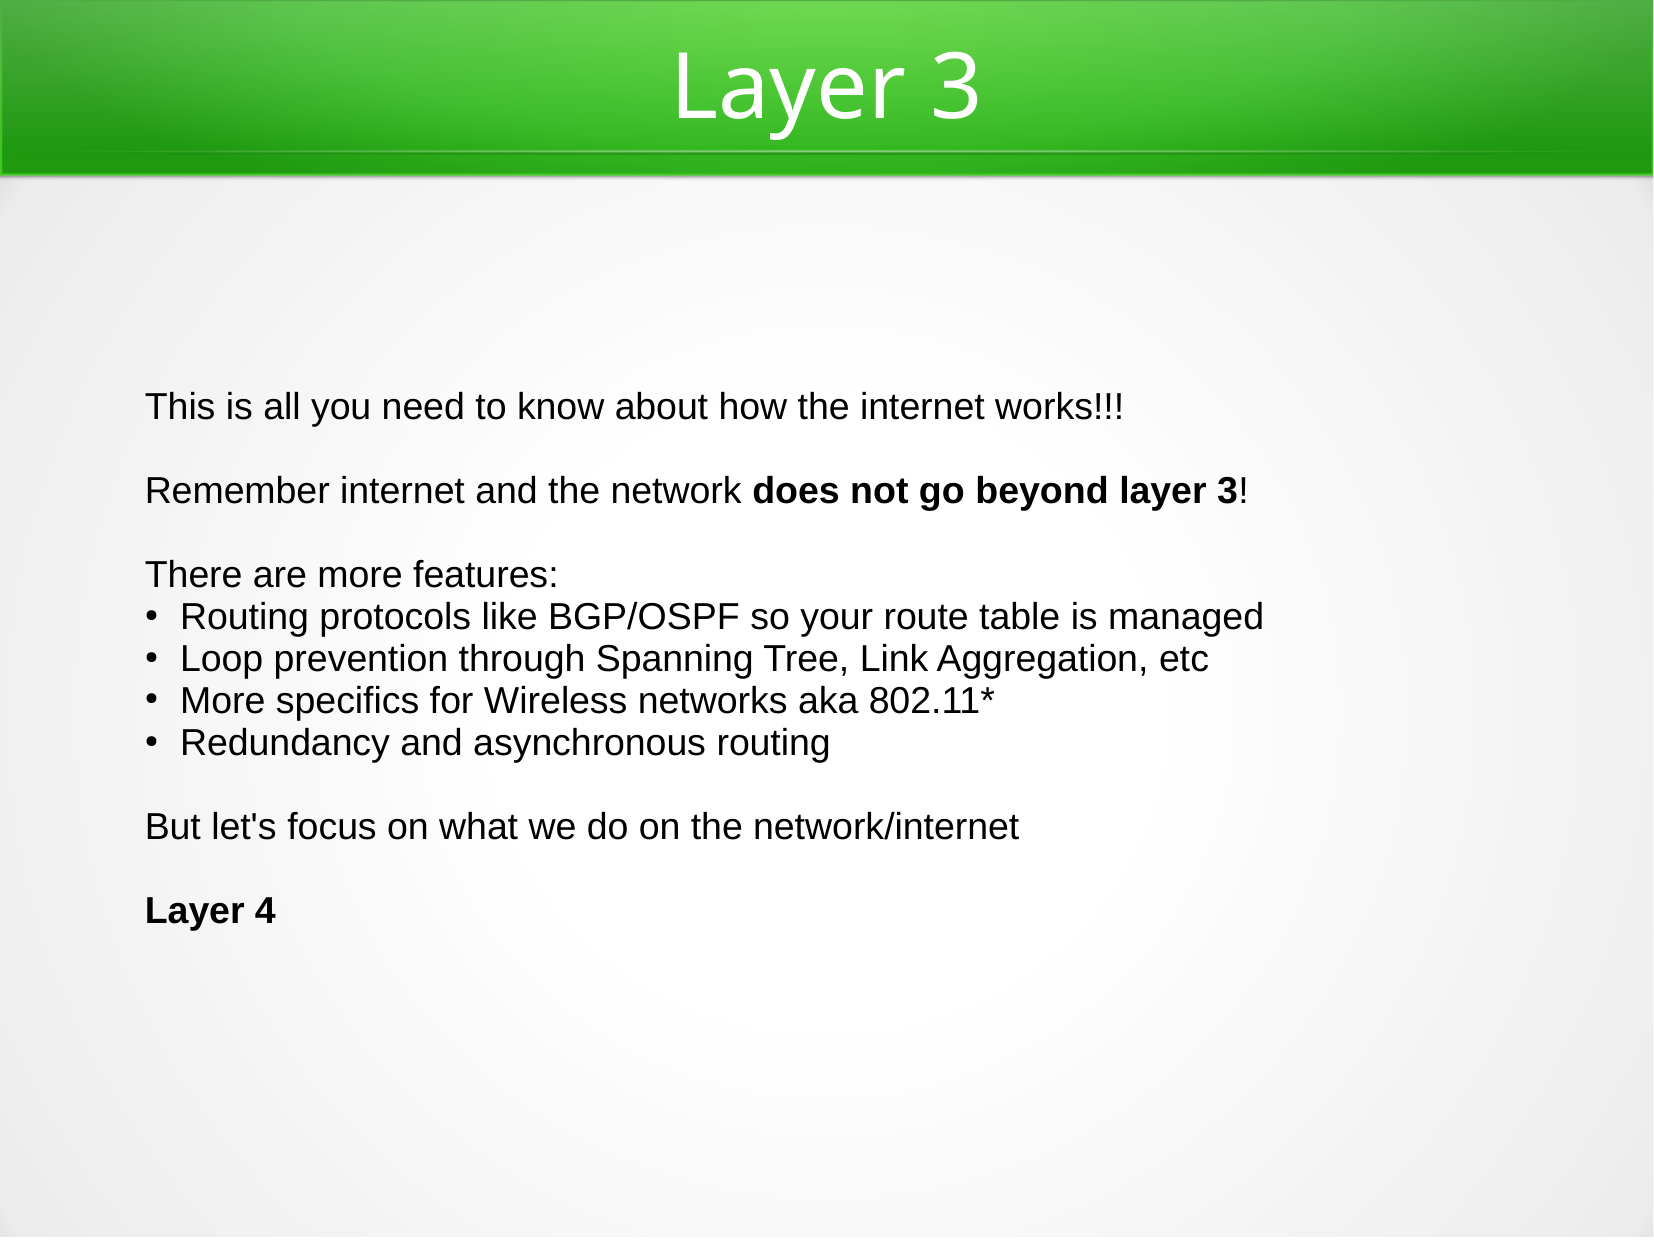

# Layer 3
This is all you need to know about how the internet works!!!
Remember internet and the network does not go beyond layer 3!
There are more features:
Routing protocols like BGP/OSPF so your route table is managed
Loop prevention through Spanning Tree, Link Aggregation, etc
More specifics for Wireless networks aka 802.11*
Redundancy and asynchronous routing
But let's focus on what we do on the network/internet
Layer 4